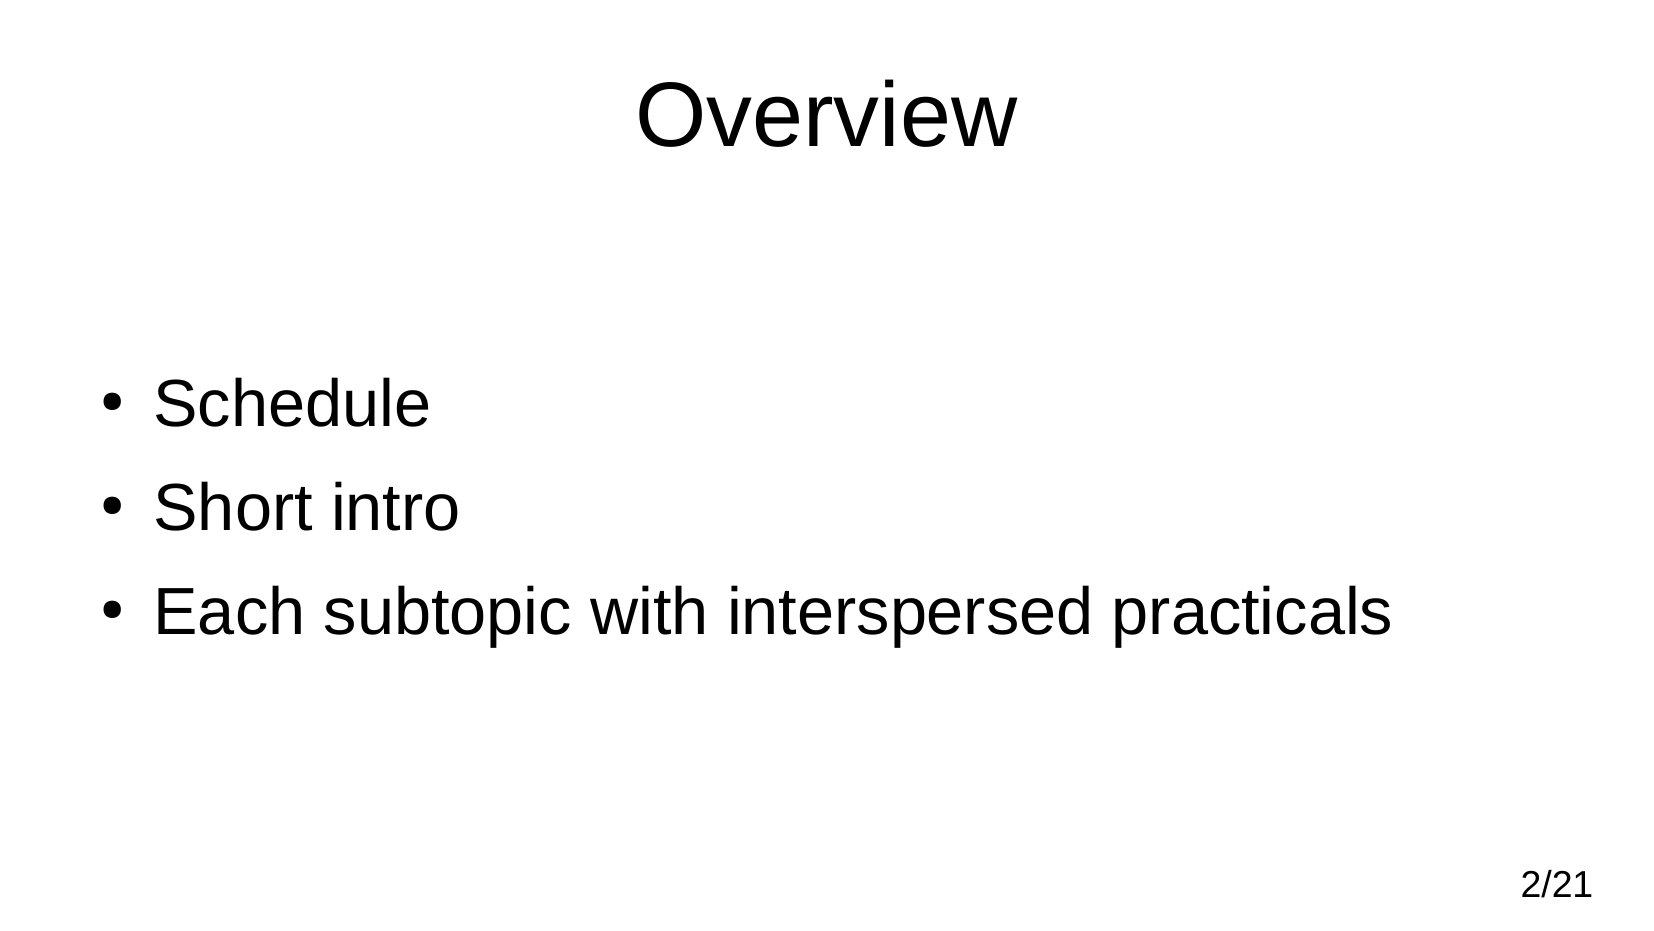

# Overview
Schedule
Short intro
Each subtopic with interspersed practicals